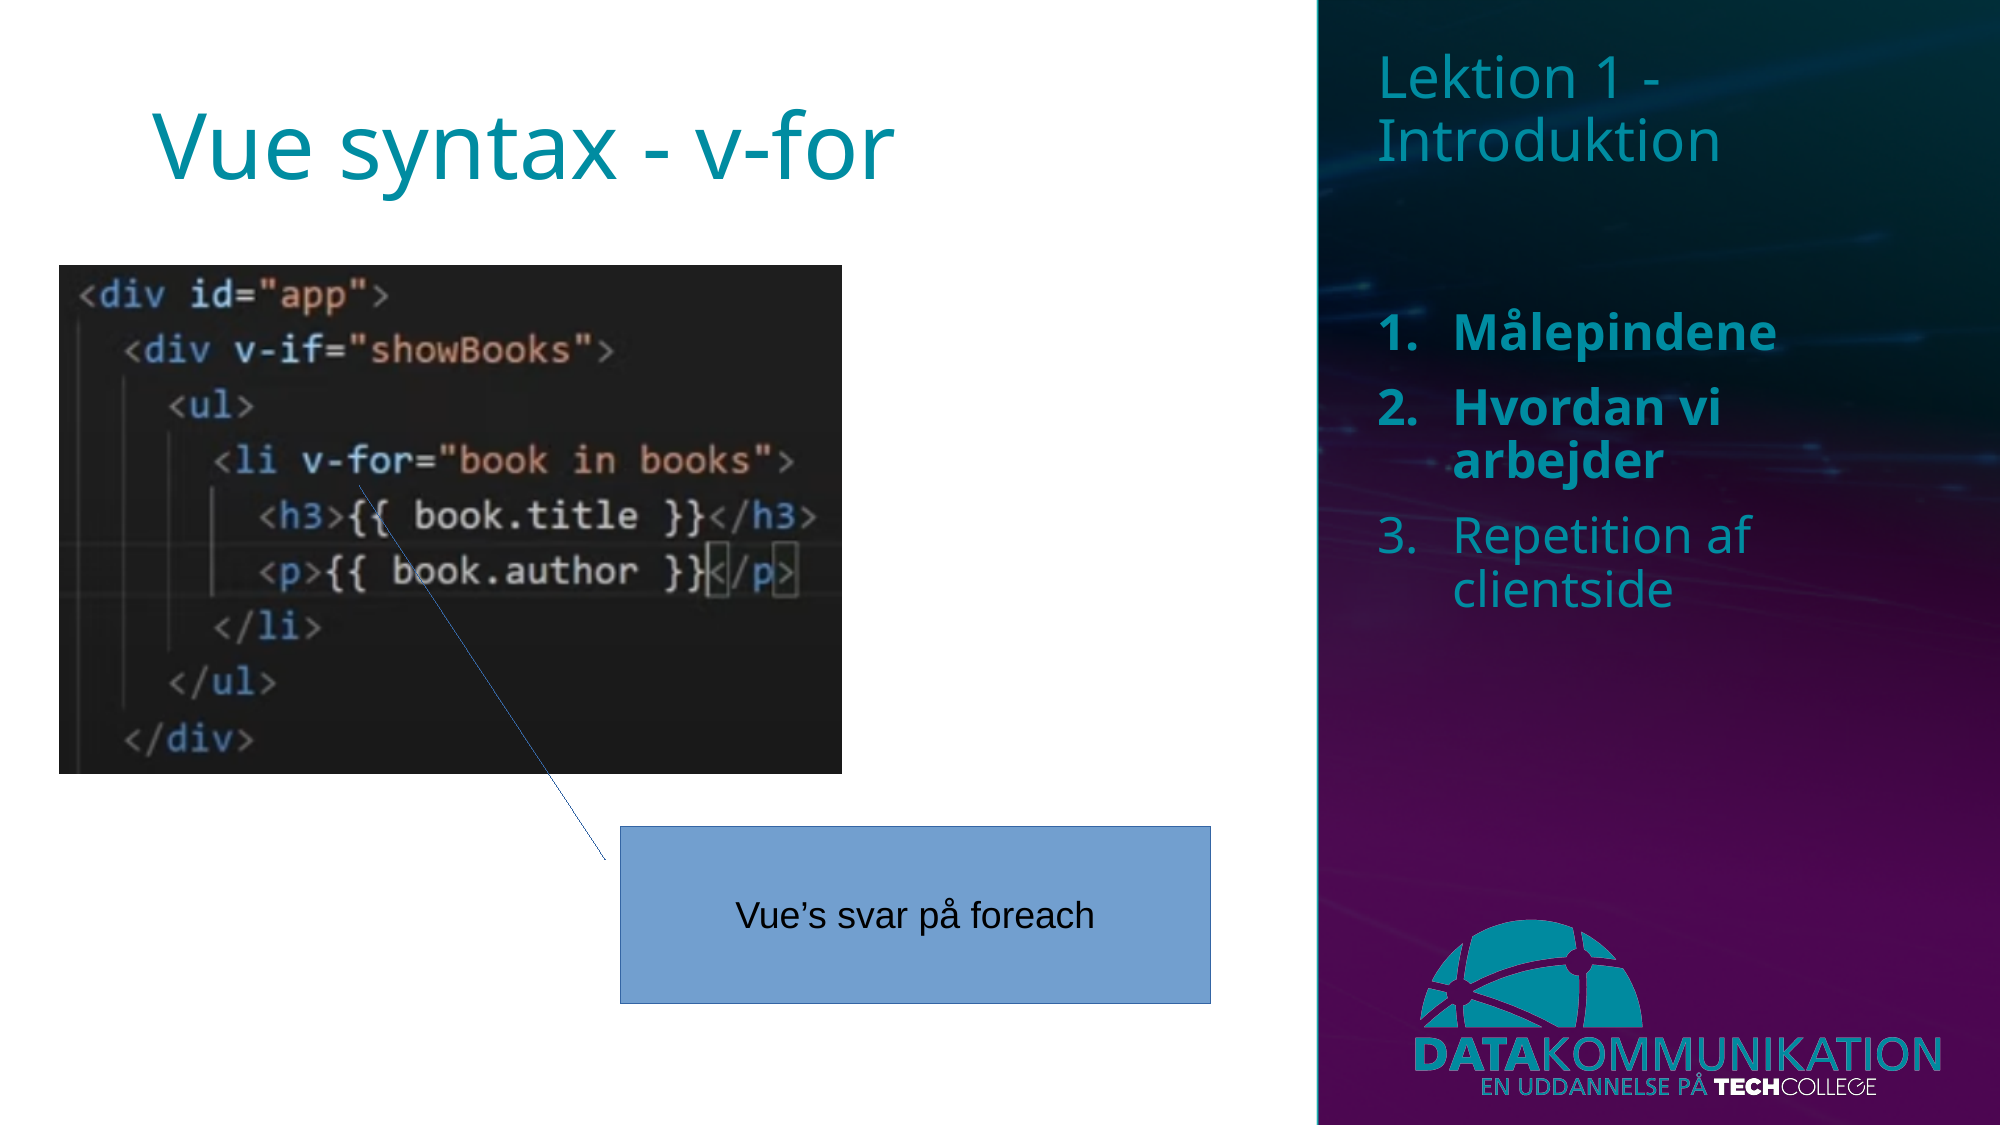

# Vue syntax - v-for
Lektion 1 - Introduktion
Målepindene
Hvordan vi arbejder
Repetition af clientside
Vue’s svar på foreach